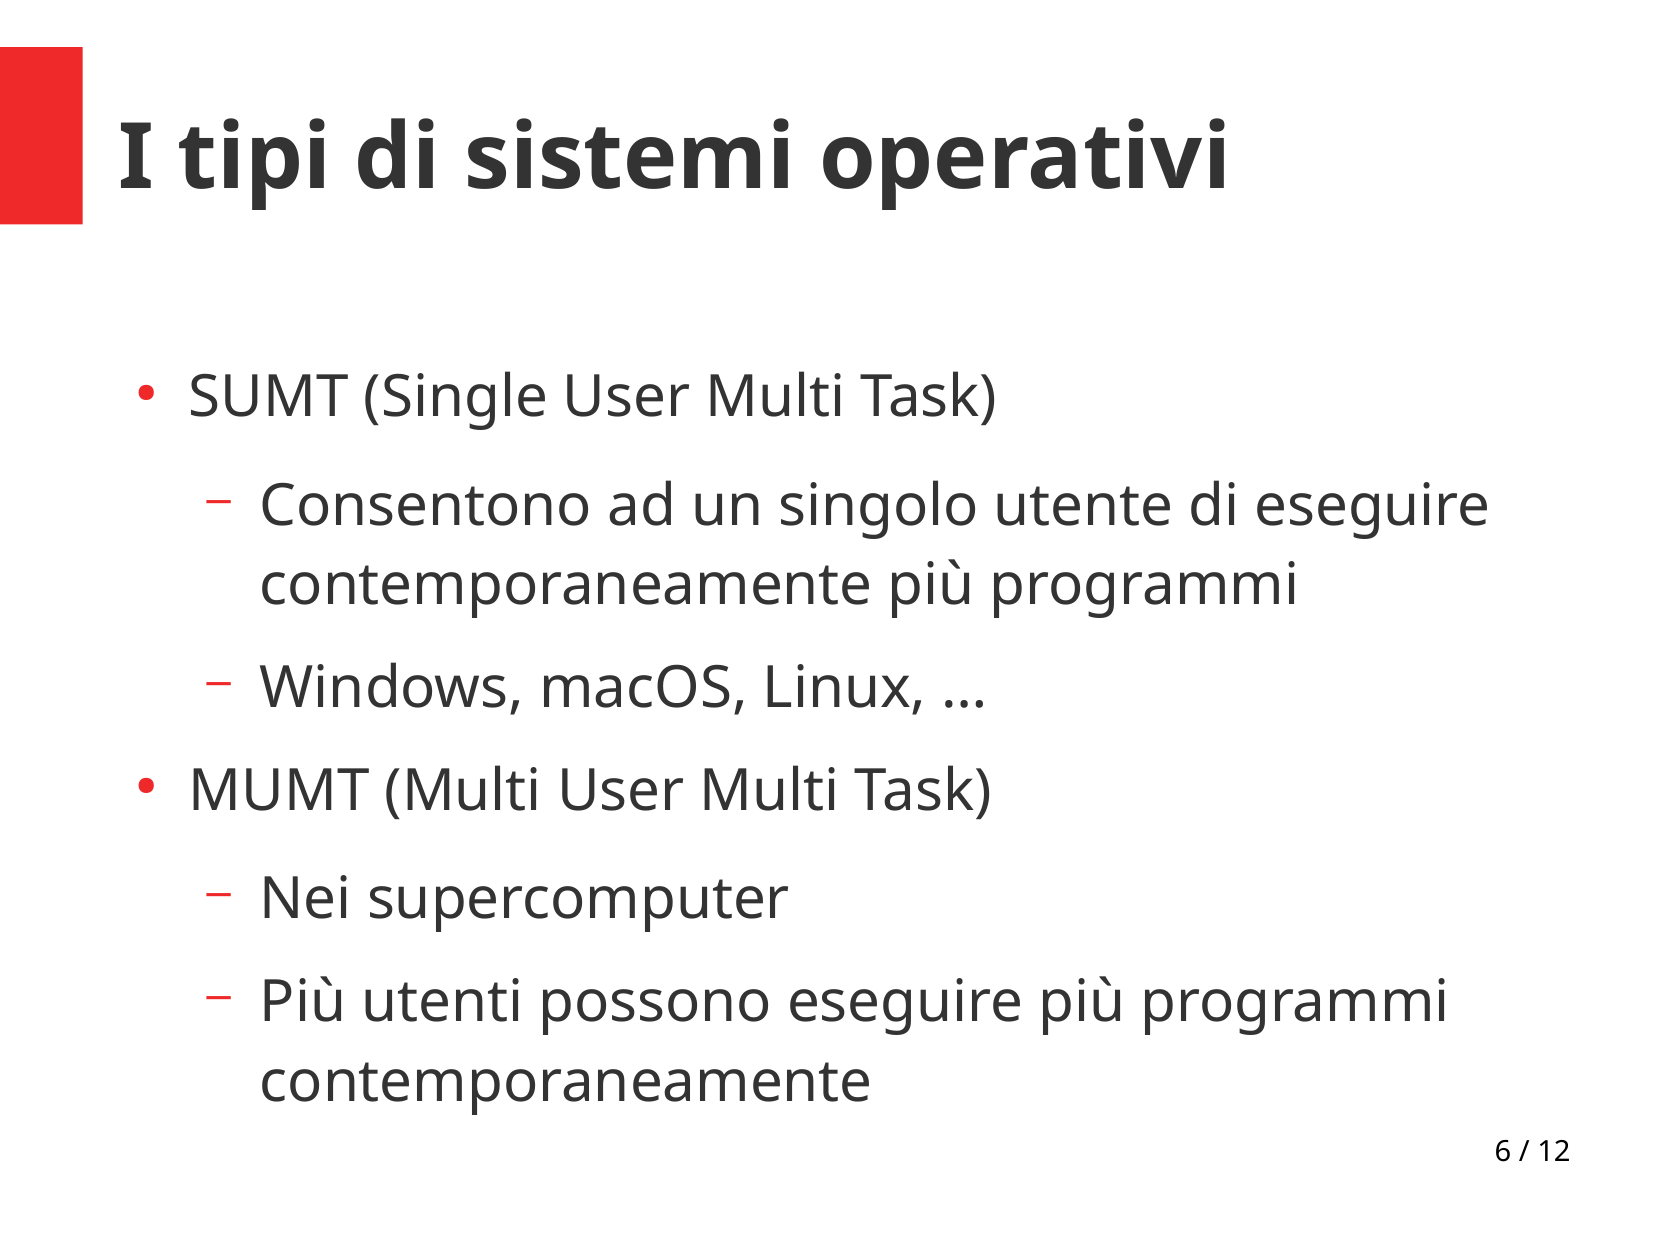

# I tipi di sistemi operativi
SUMT (Single User Multi Task)
Consentono ad un singolo utente di eseguire contemporaneamente più programmi
Windows, macOS, Linux, …
MUMT (Multi User Multi Task)
Nei supercomputer
Più utenti possono eseguire più programmi contemporaneamente
6